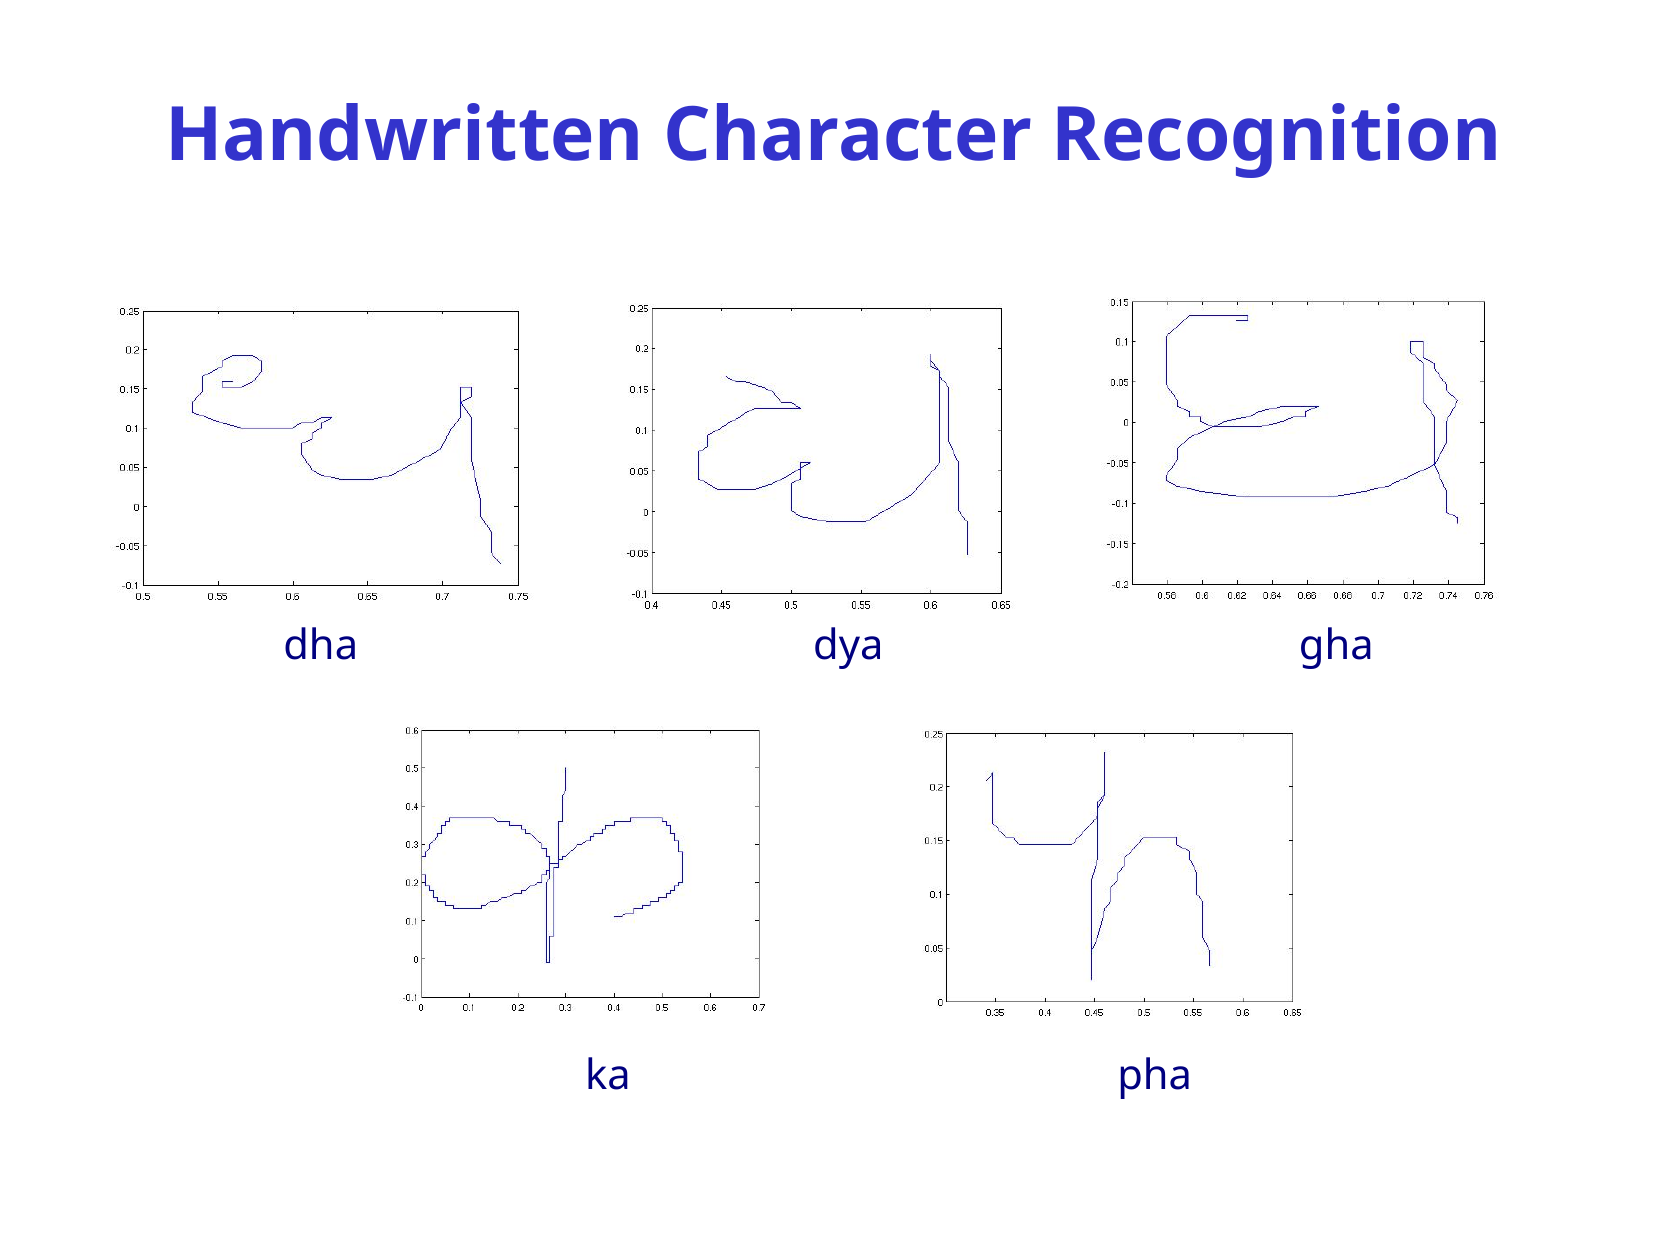

# Handwritten Character Recognition
dha
dya
gha
ka
pha